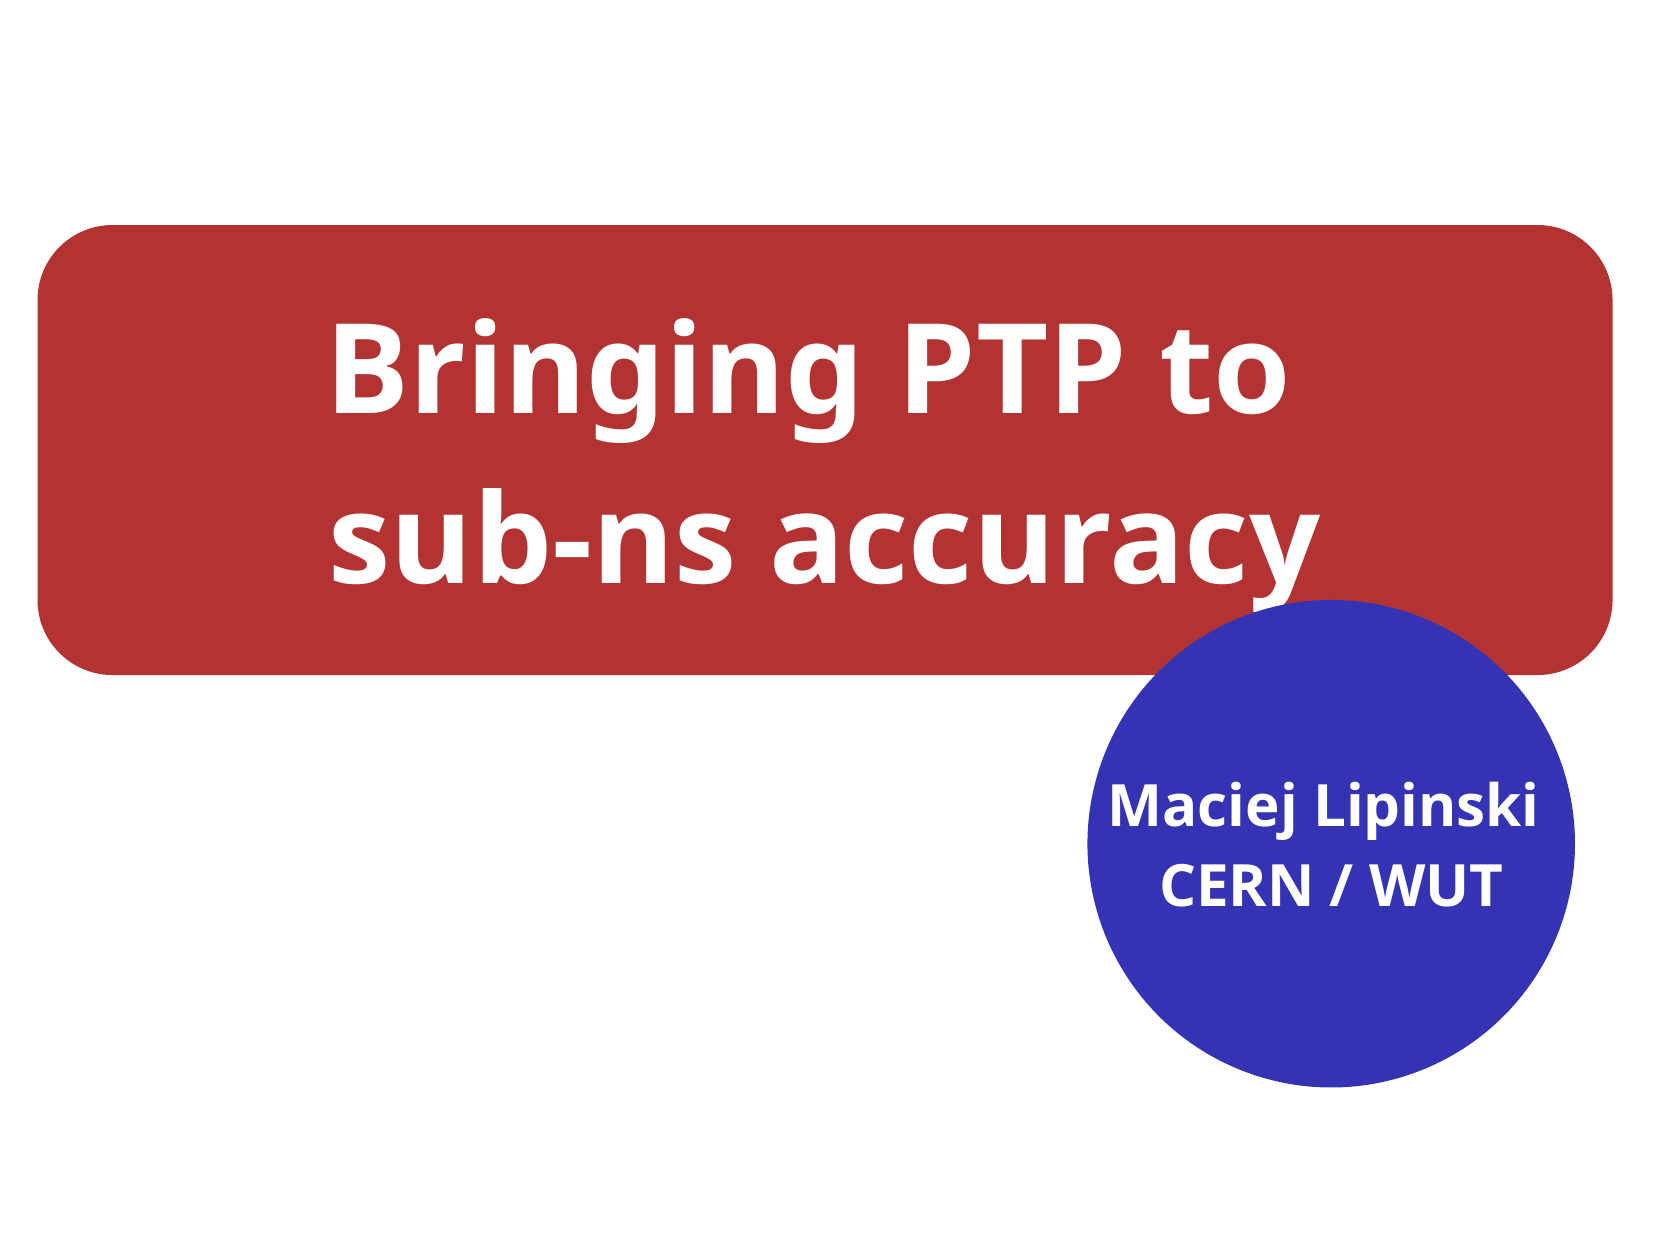

Bringing PTP to
sub-ns accuracy
Maciej Lipinski
CERN / WUT